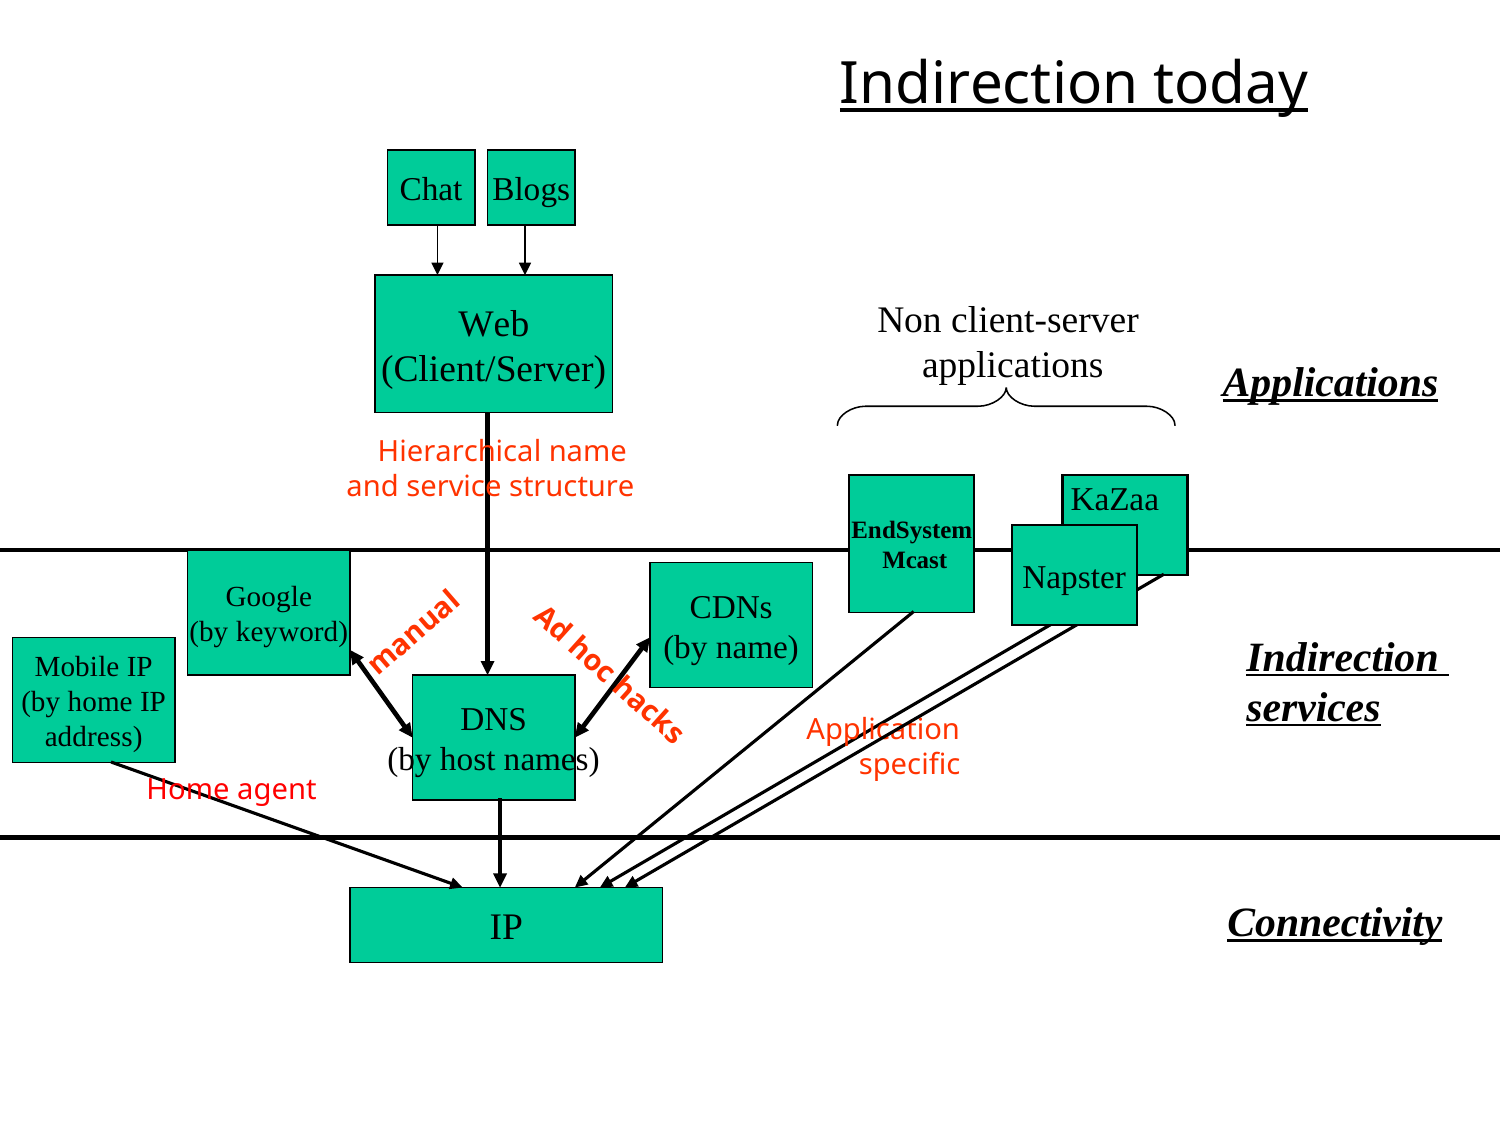

Indirection today
Chat
Blogs
Web
(Client/Server)
Non client-server
applications
Applications
Hierarchical name
and service structure
KaZaa
EndSystem
 Mcast
Napster
Google
(by keyword)
CDNs
(by name)
manual
Indirection
services
Mobile IP
(by home IP
address)
Ad hoc hacks
DNS
(by host names)
Application specific
Home agent
IP
Connectivity